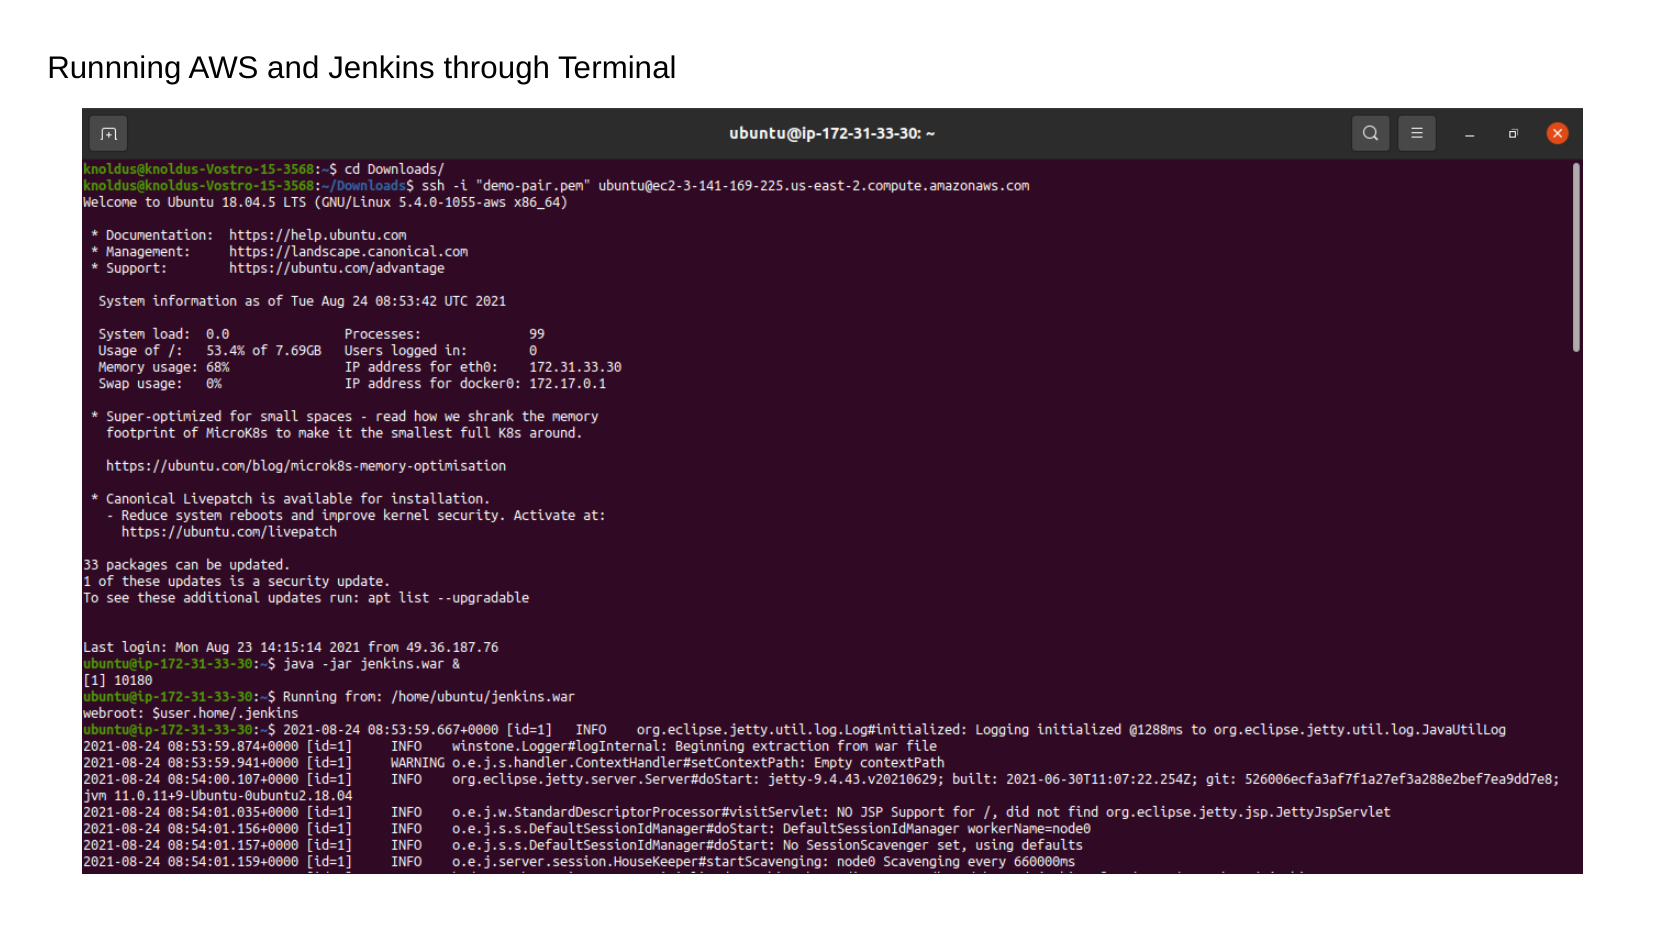

# Runnning AWS and Jenkins through Terminal